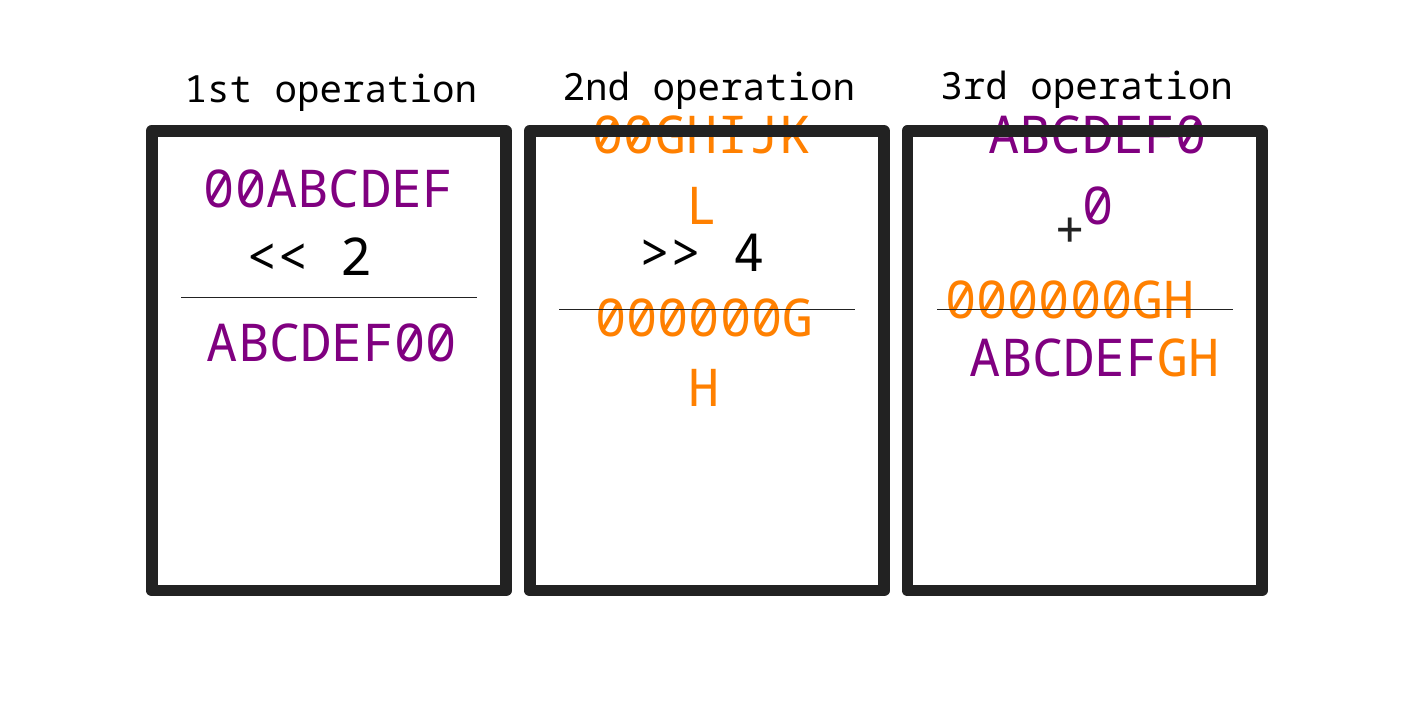

3rd operation
2nd operation
1st operation
00GHIJKL
ABCDEF00
00ABCDEF
+ 000000GH
>> 4
<< 2
000000GH
ABCDEF00
ABCDEFGH